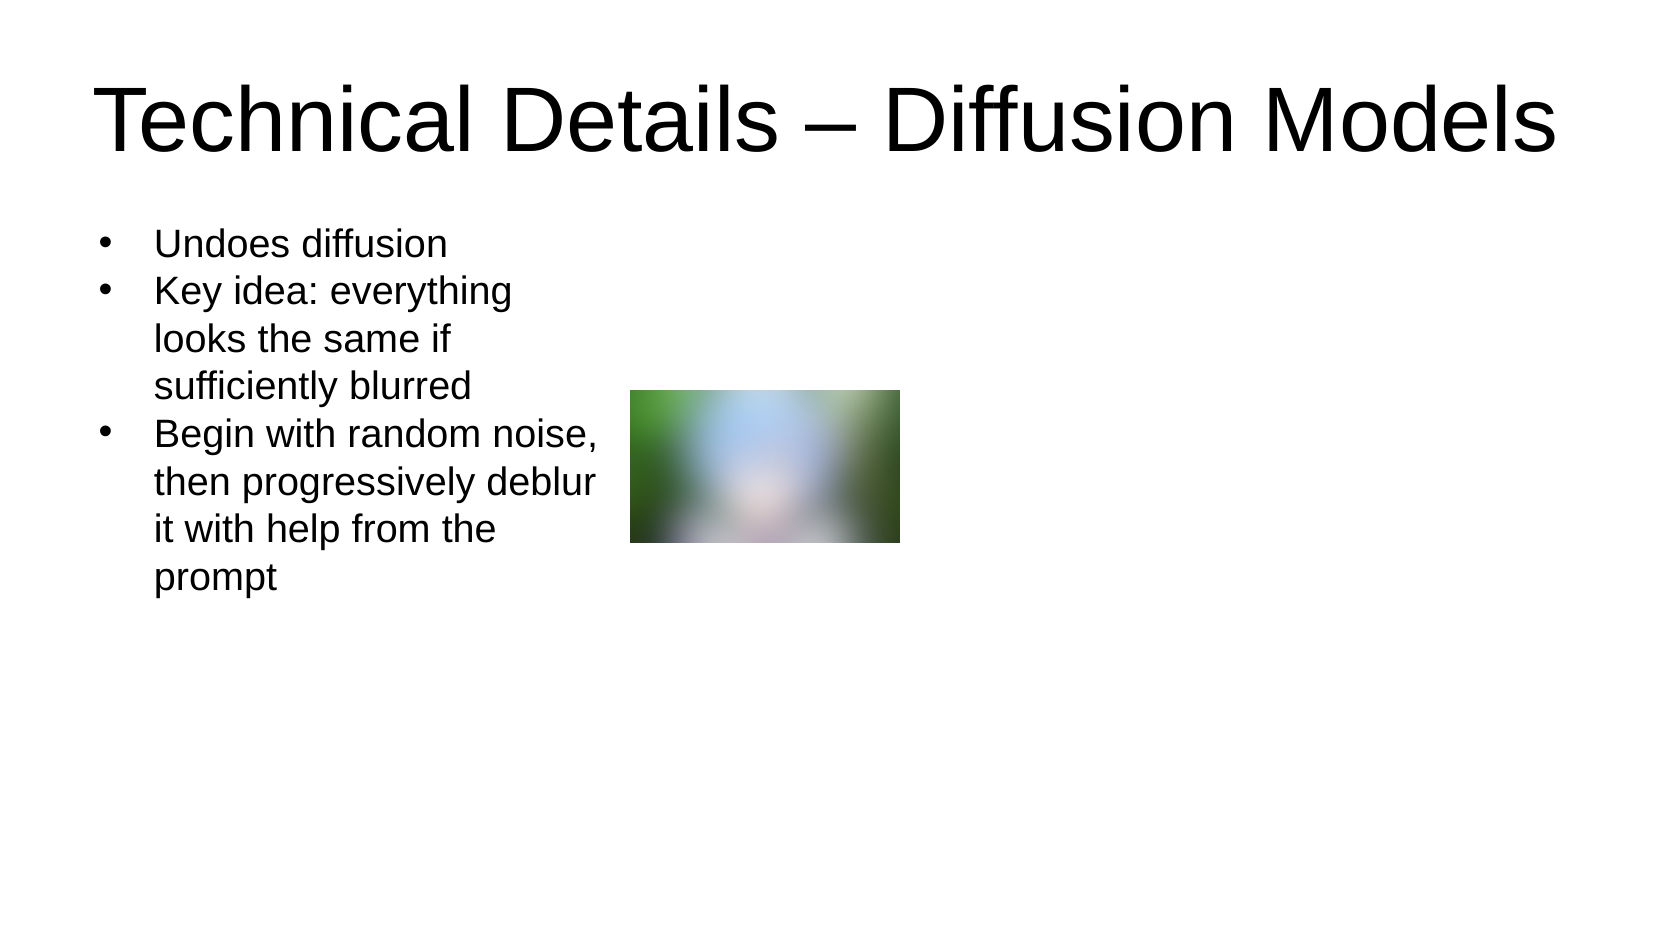

# Technical Details – Diffusion Models
Undoes diffusion
Key idea: everything looks the same if sufficiently blurred
Begin with random noise, then progressively deblur it with help from the prompt